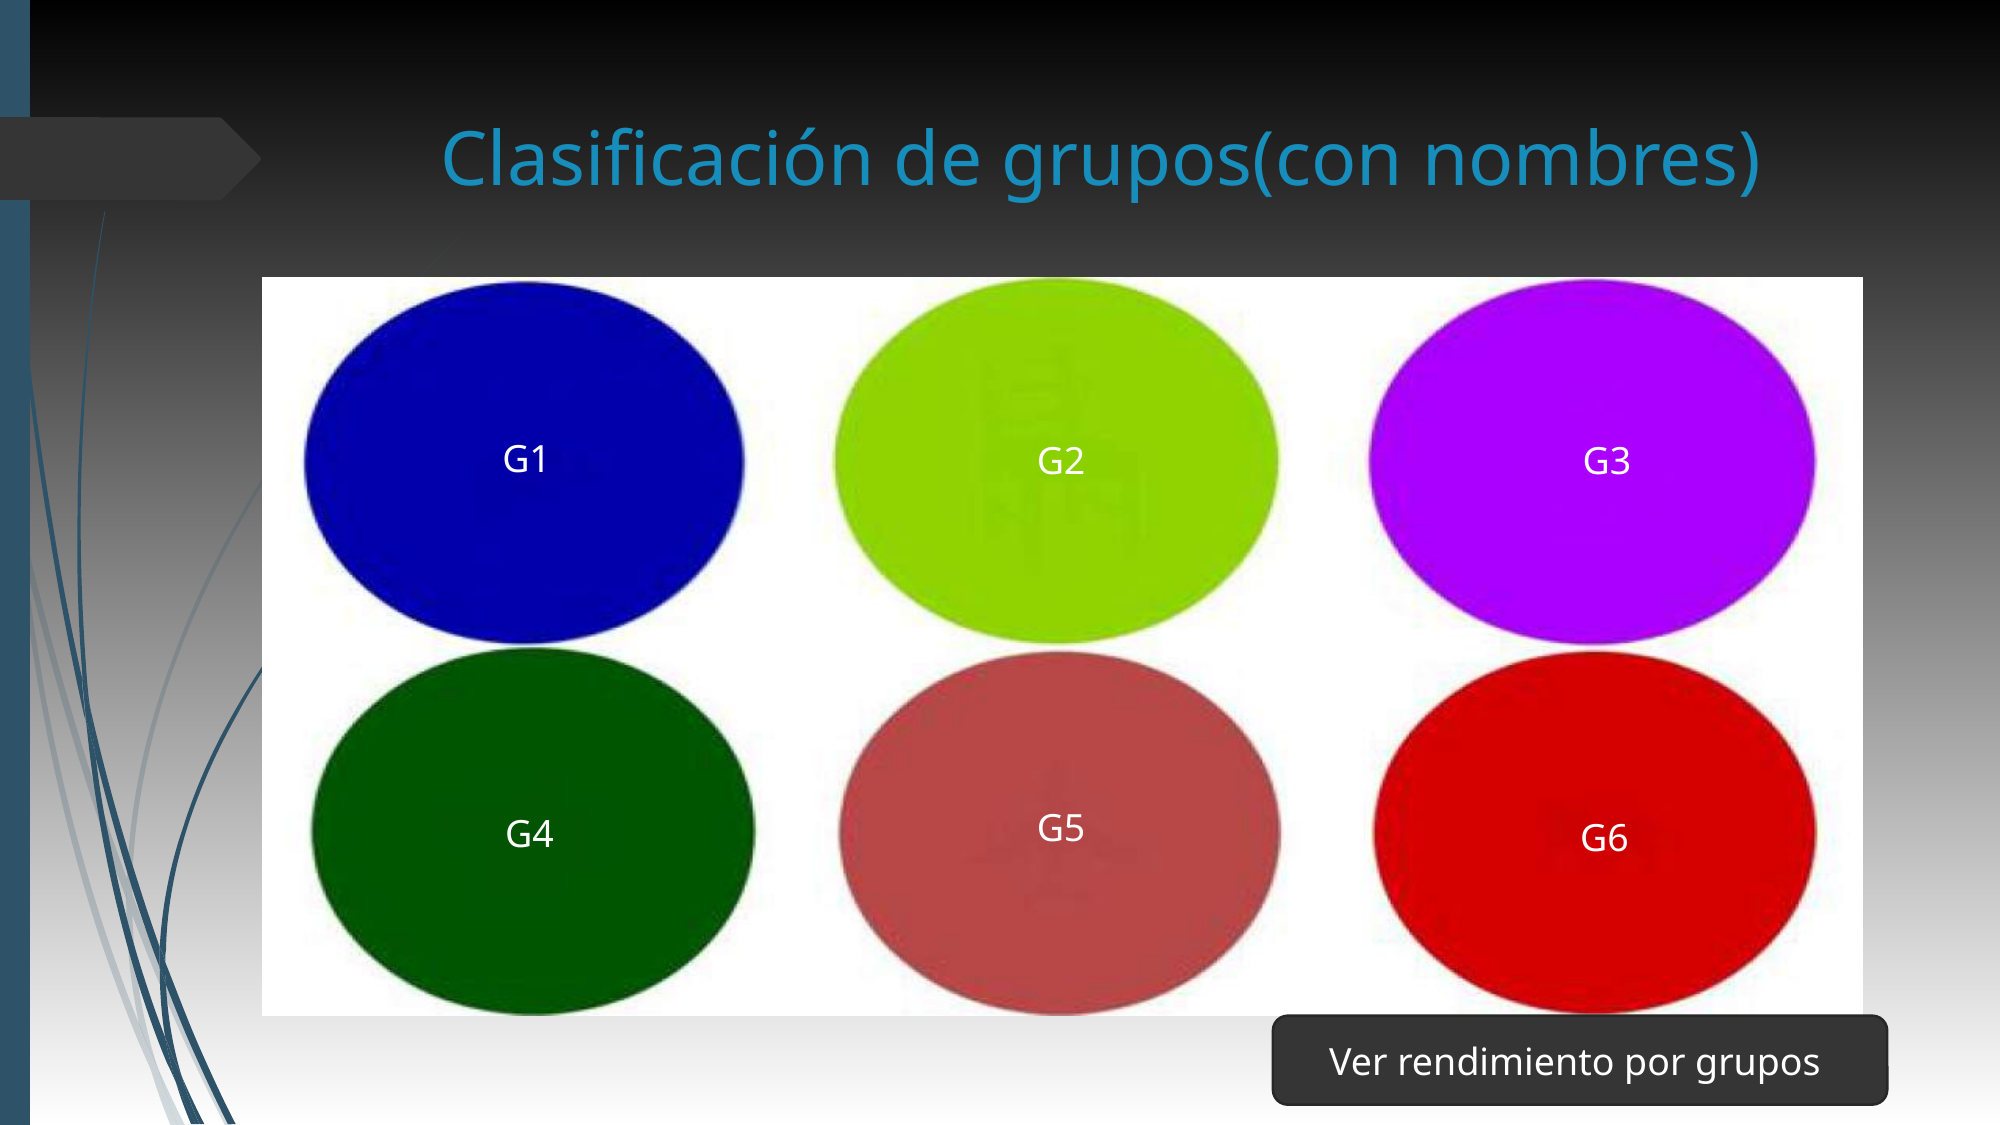

# Clasificación de grupos(con nombres)
G1
G2
G3
G5
G4
G6
Ver rendimiento por grupos